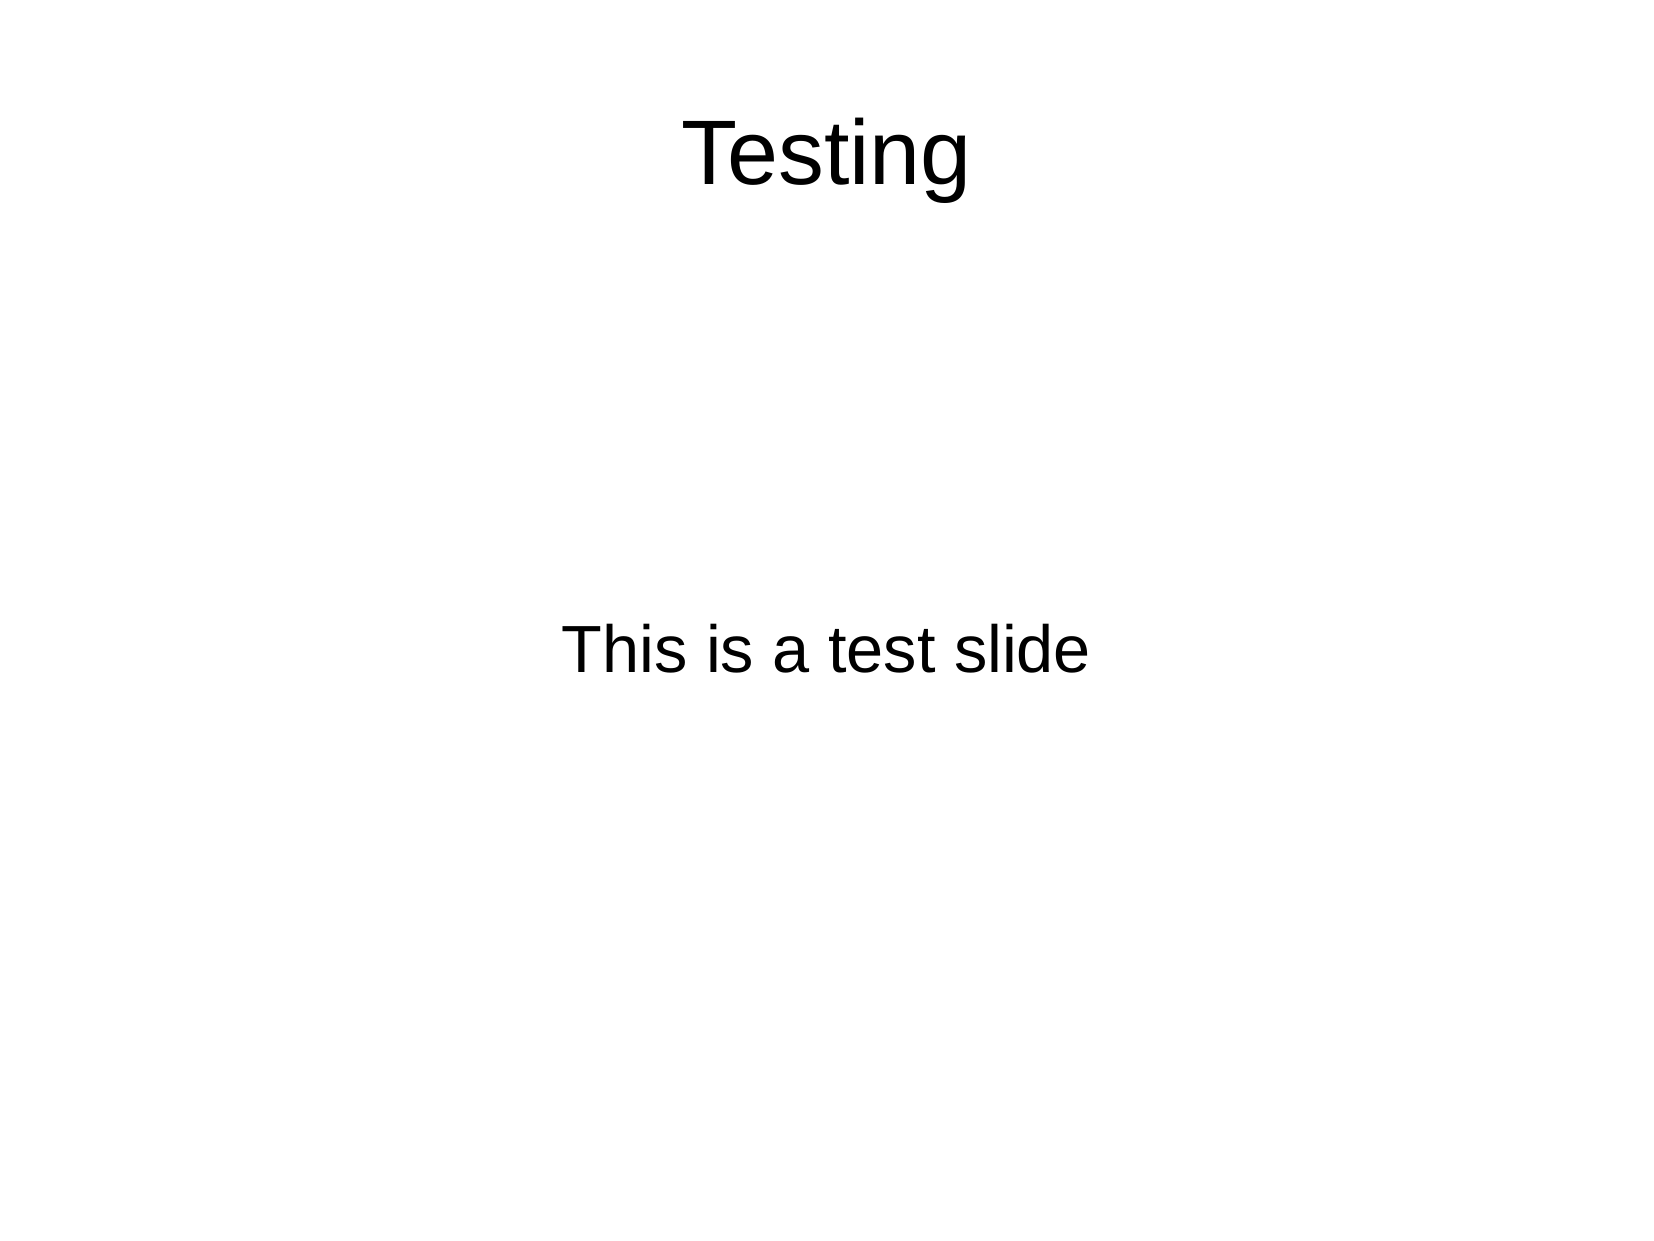

# Testing
This is a test slide